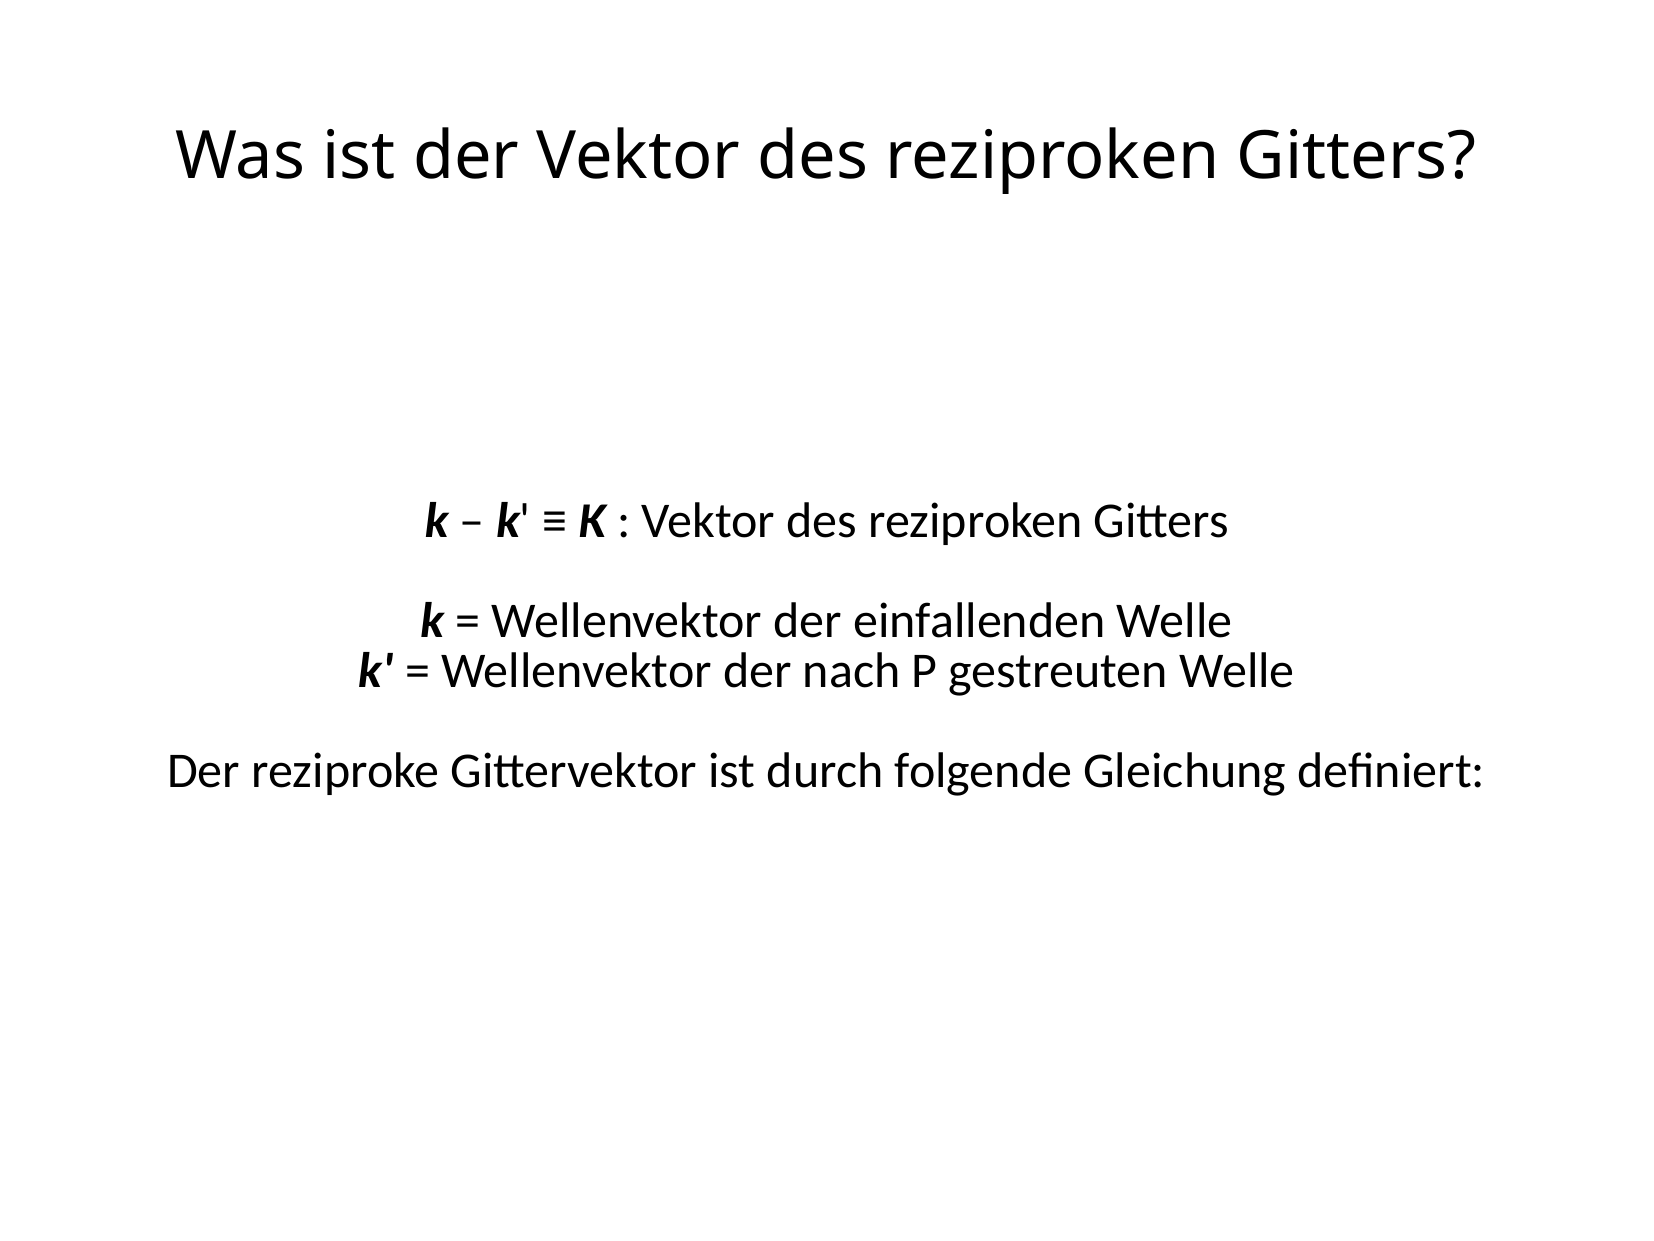

# Was ist der Vektor des reziproken Gitters?
k – k' ≡ K : Vektor des reziproken Gitters
k = Wellenvektor der einfallenden Welle
k' = Wellenvektor der nach P gestreuten Welle
Der reziproke Gittervektor ist durch folgende Gleichung definiert: